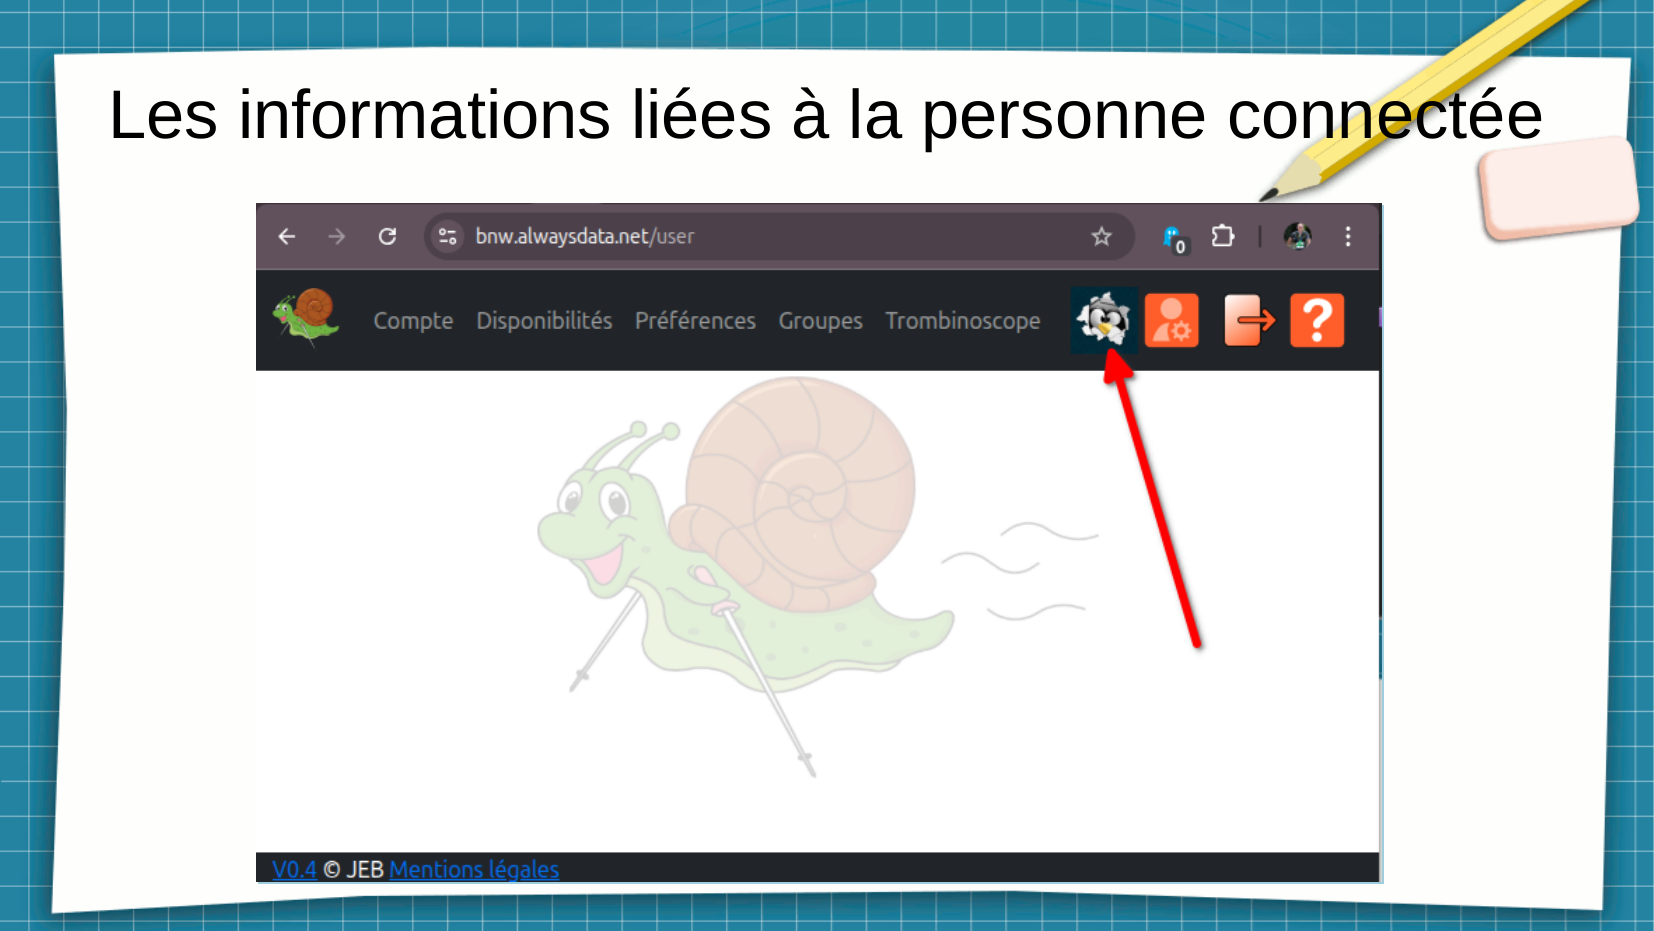

# Les informations liées à la personne connectée